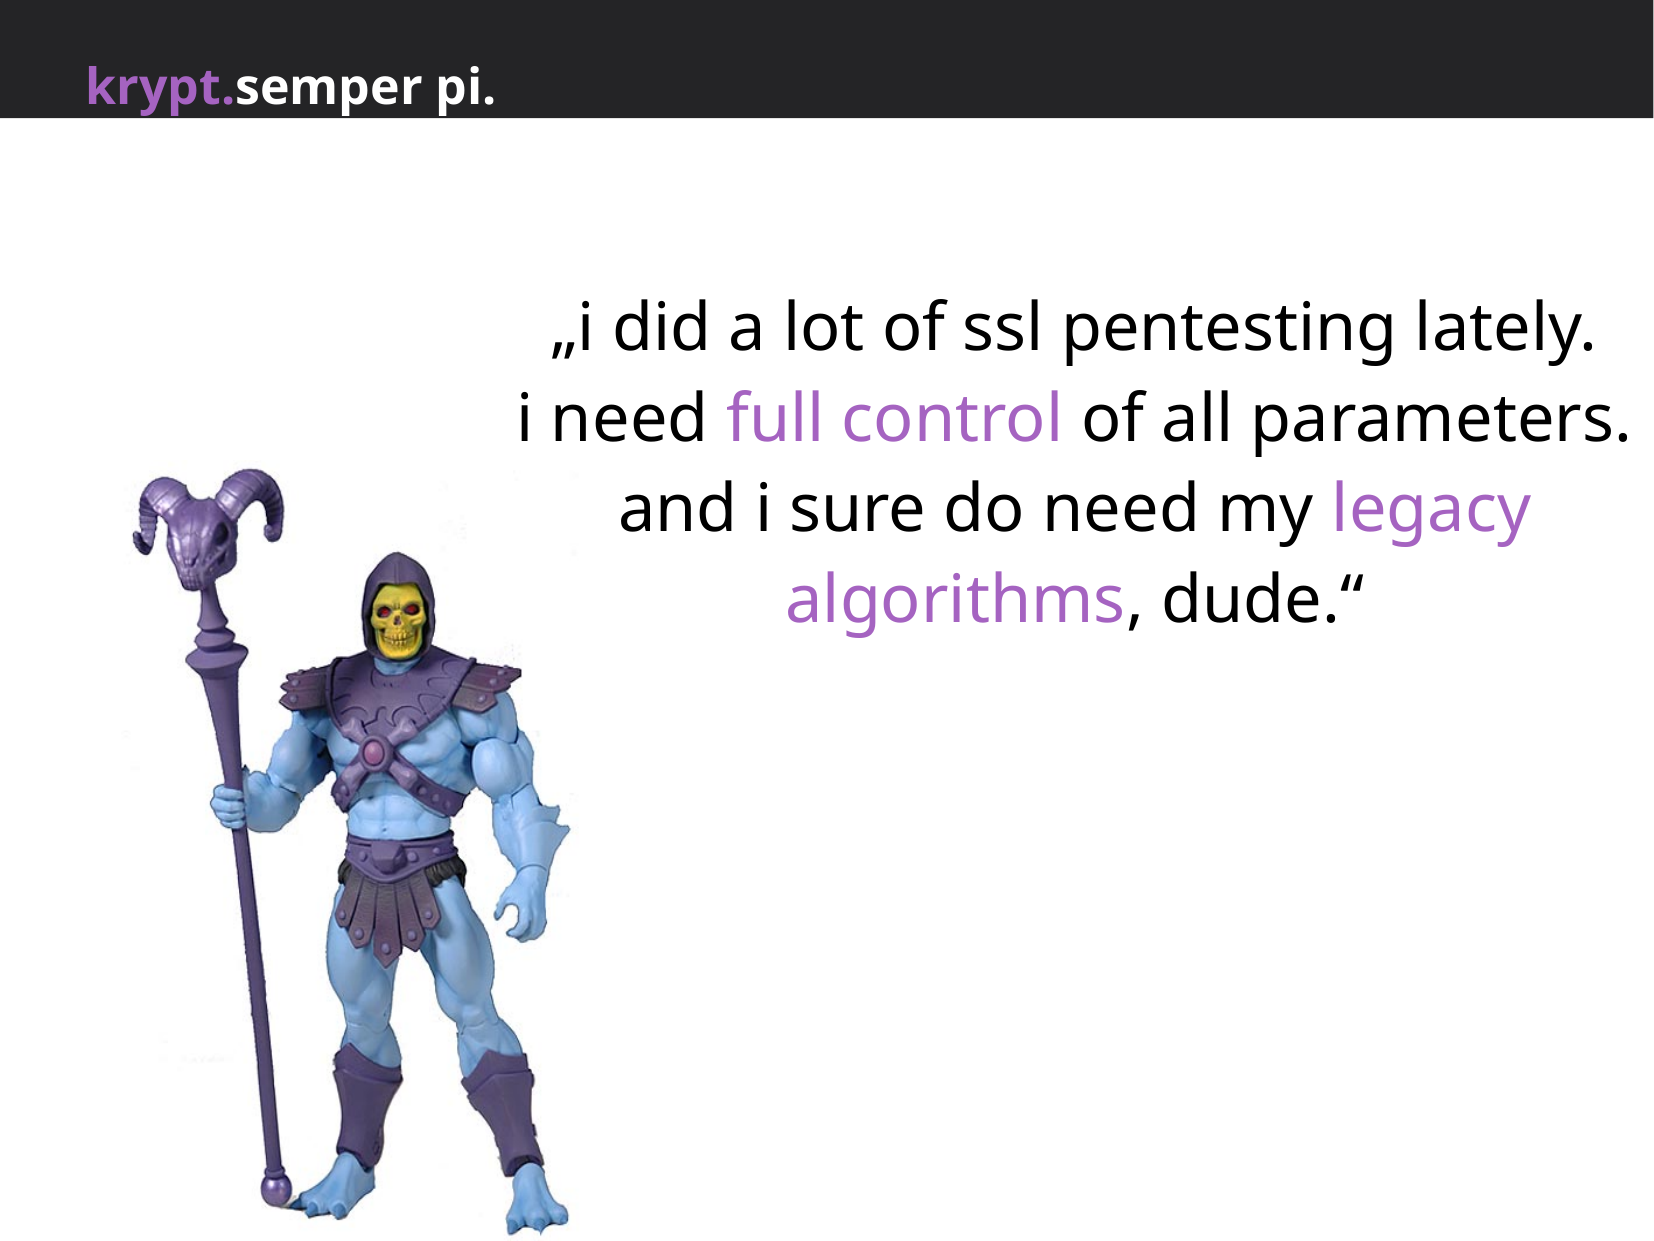

krypt.semper pi.
„i did a lot of ssl pentesting lately.
i need full control of all parameters. and i sure do need my legacy algorithms, dude.“